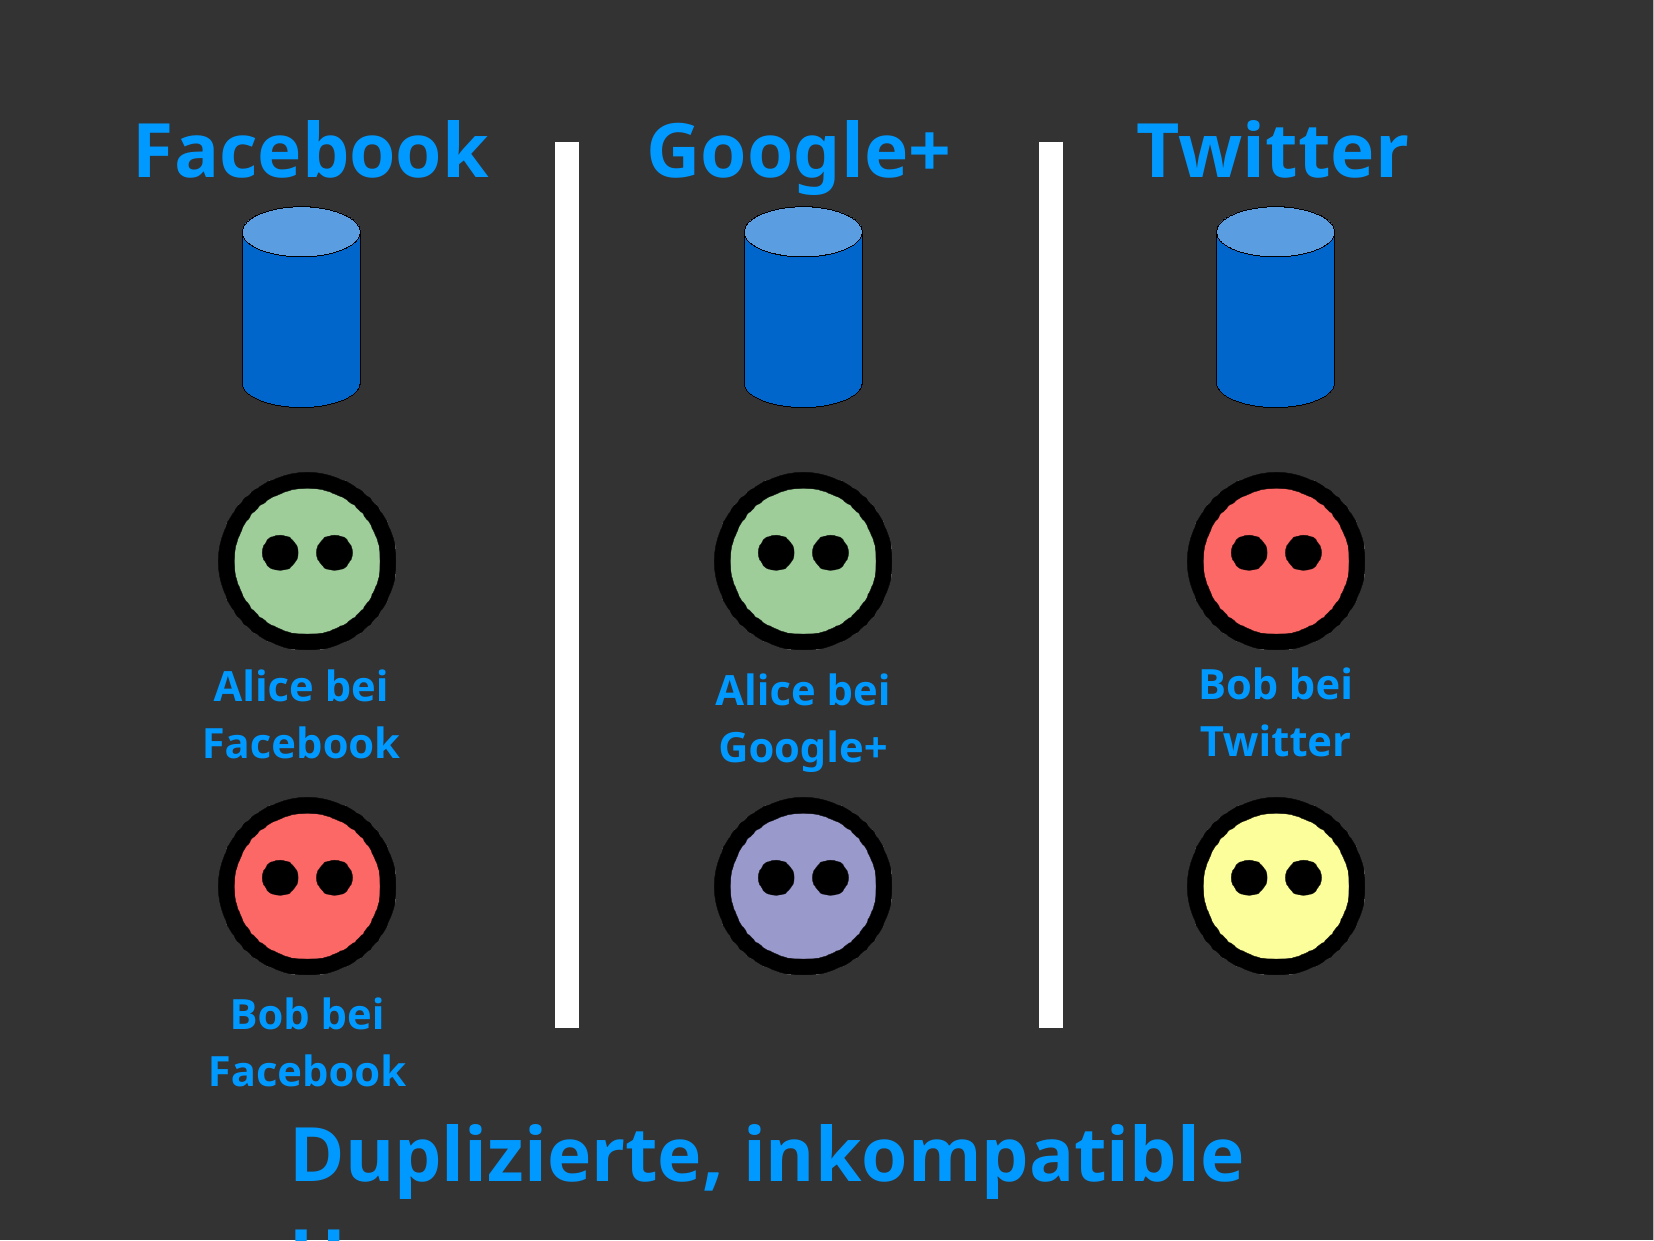

Facebook
Google+
Twitter
Bob bei
Twitter
Alice bei
Facebook
Alice bei
Google+
Bob bei
Facebook
Duplizierte, inkompatible User